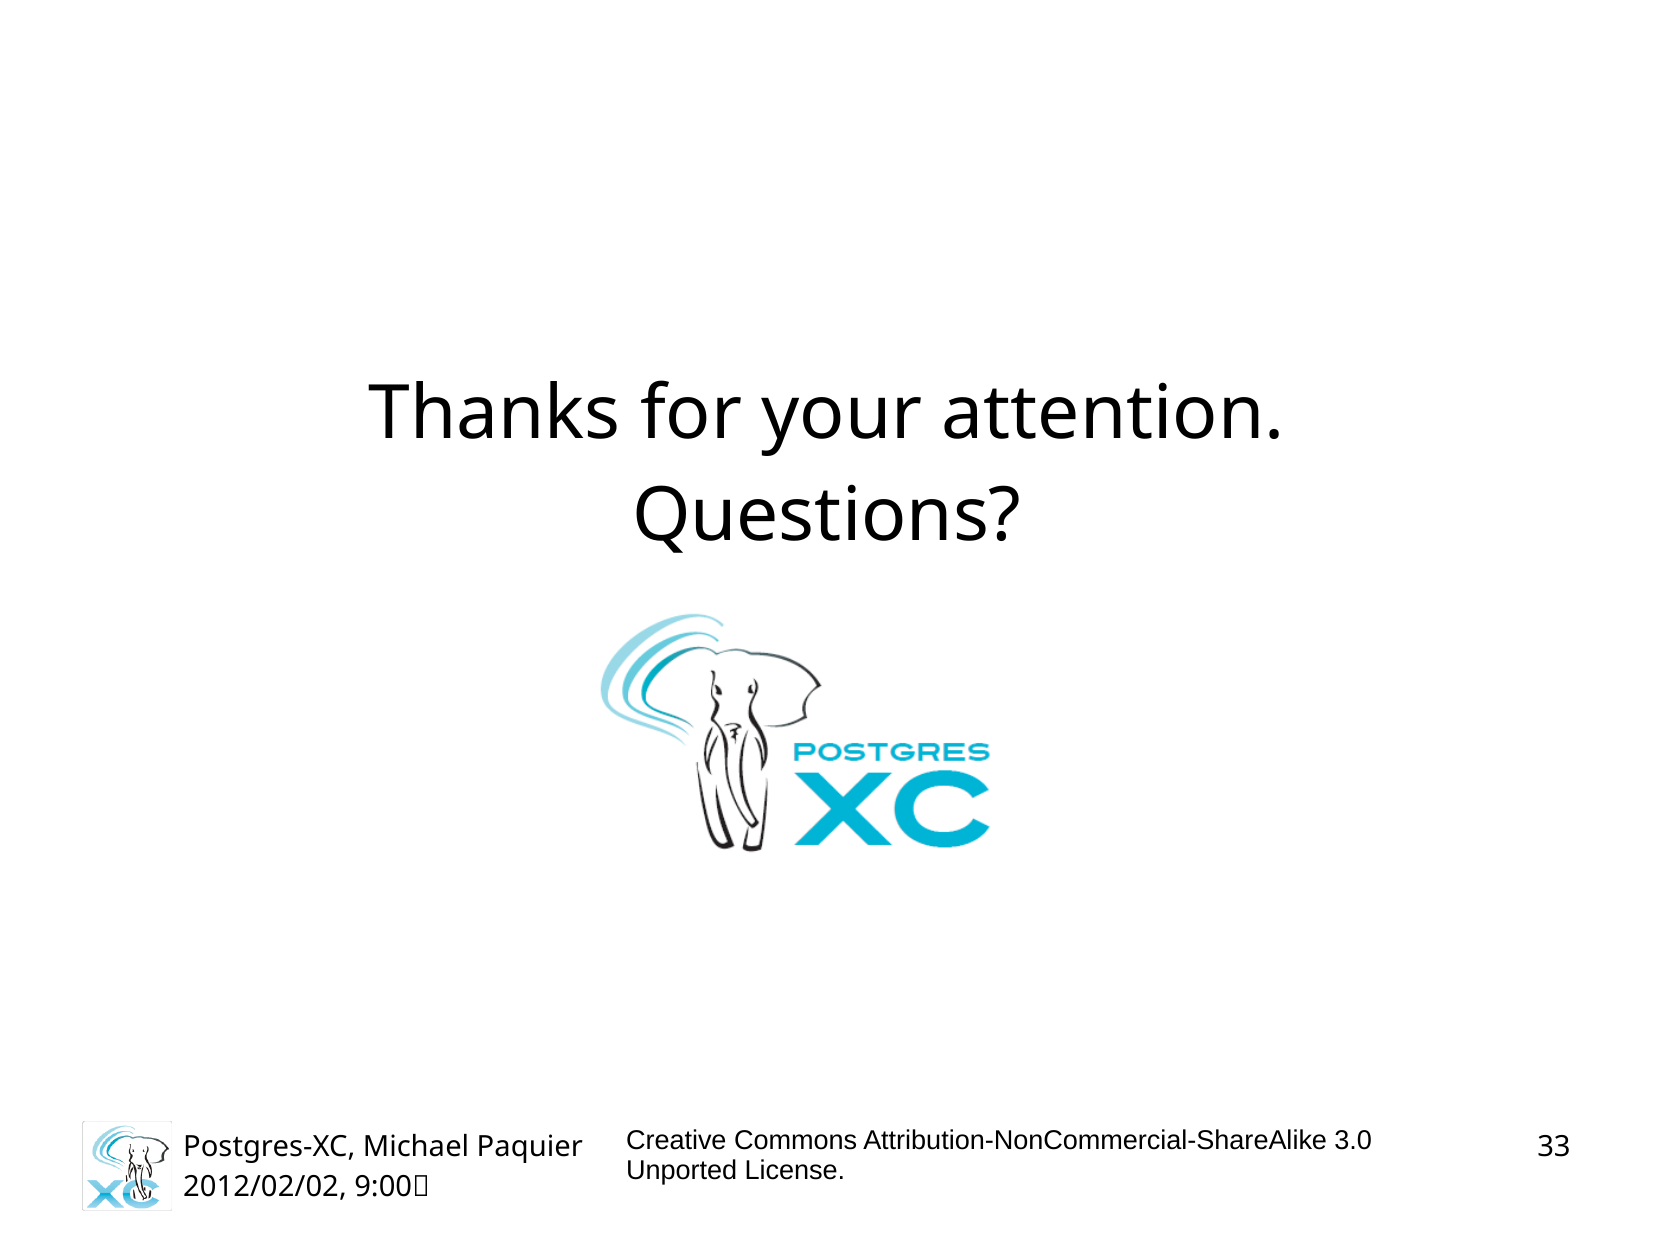

# Thanks for your attention.
Questions?
33